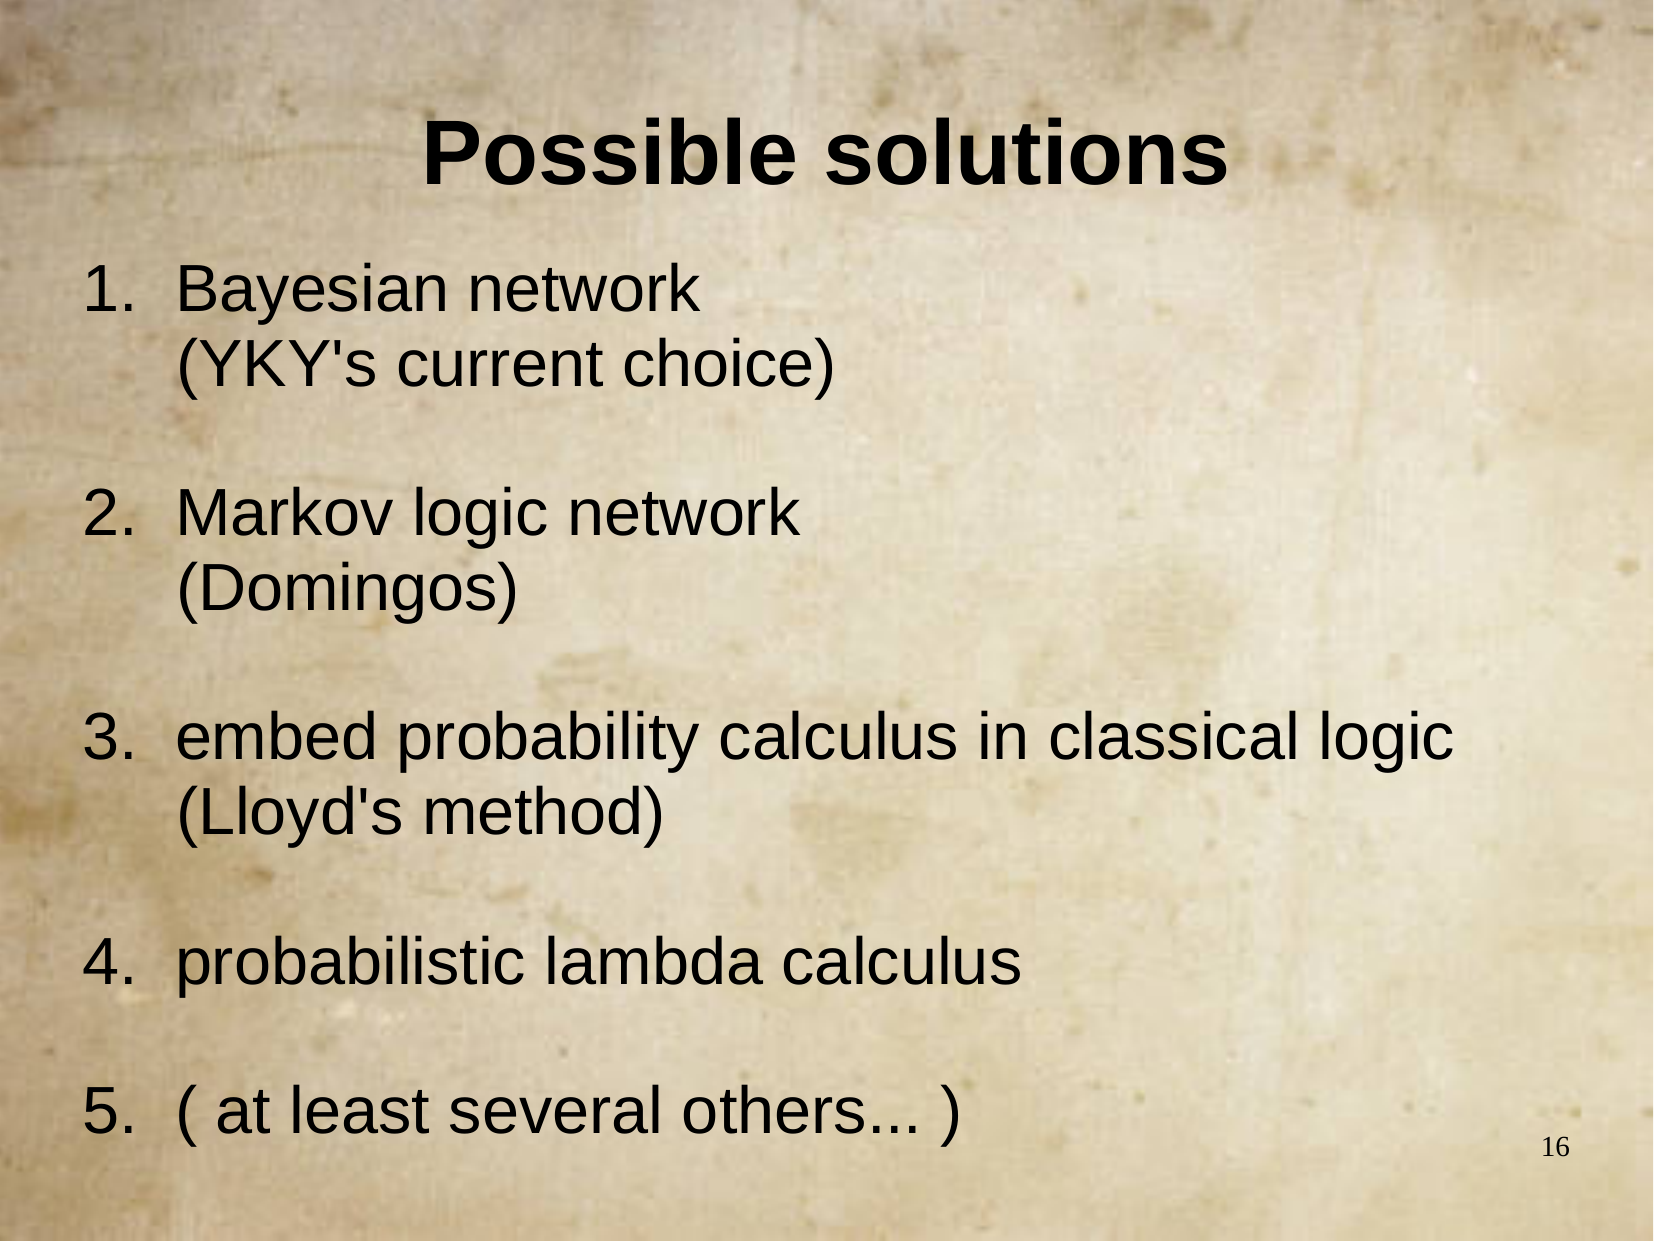

# Possible solutions
1. Bayesian network
	 (YKY's current choice)
2. Markov logic network
	 (Domingos)
3. embed probability calculus in classical logic
	 (Lloyd's method)
4. probabilistic lambda calculus
5. ( at least several others... )
16